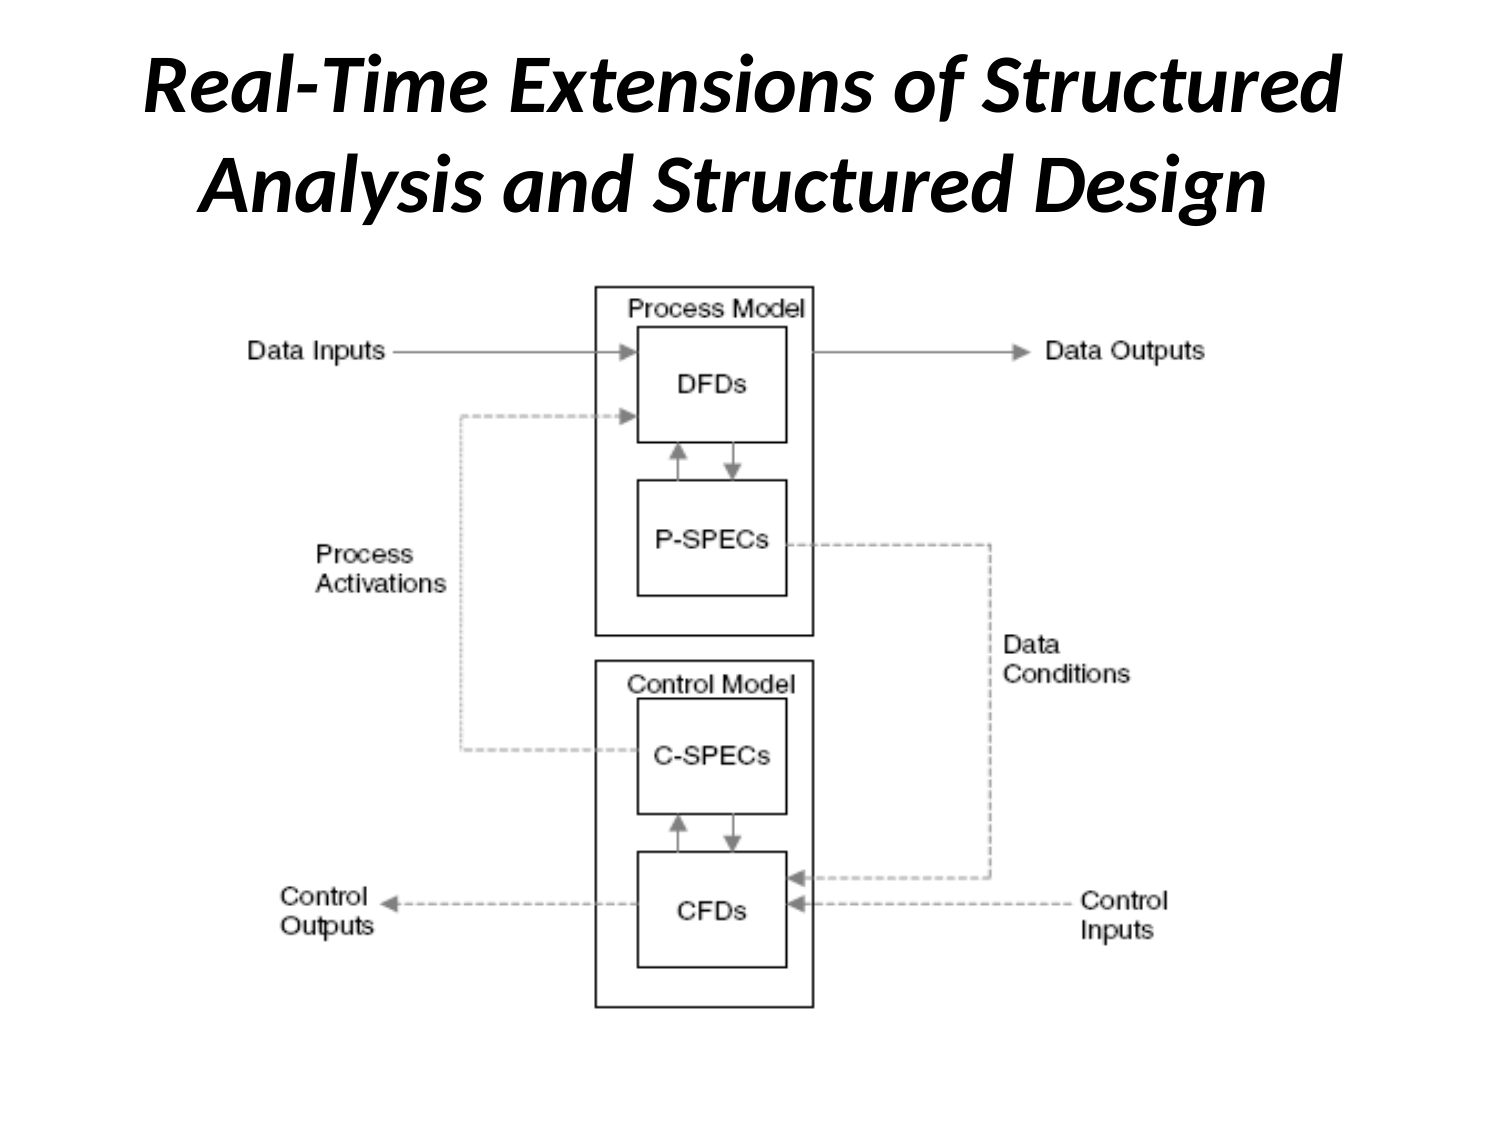

# Real-Time Extensions of Structured Analysis and Structured Design